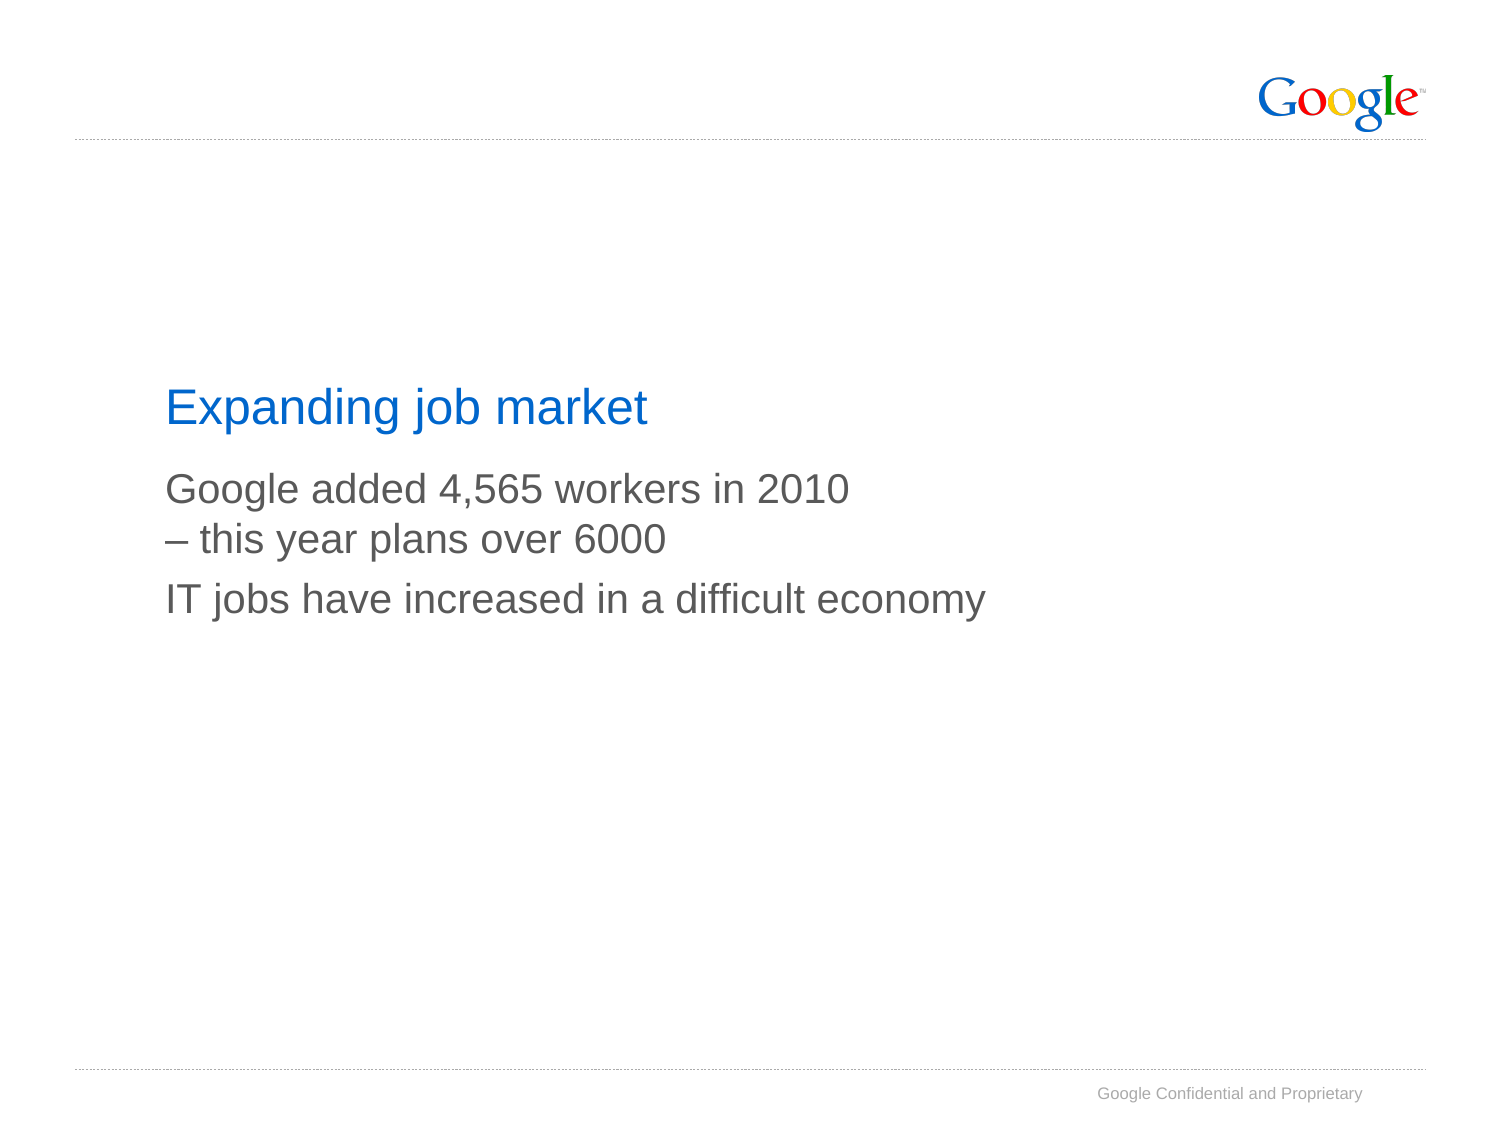

# Expanding job market
Google added 4,565 workers in 2010
– this year plans over 6000
IT jobs have increased in a difficult economy